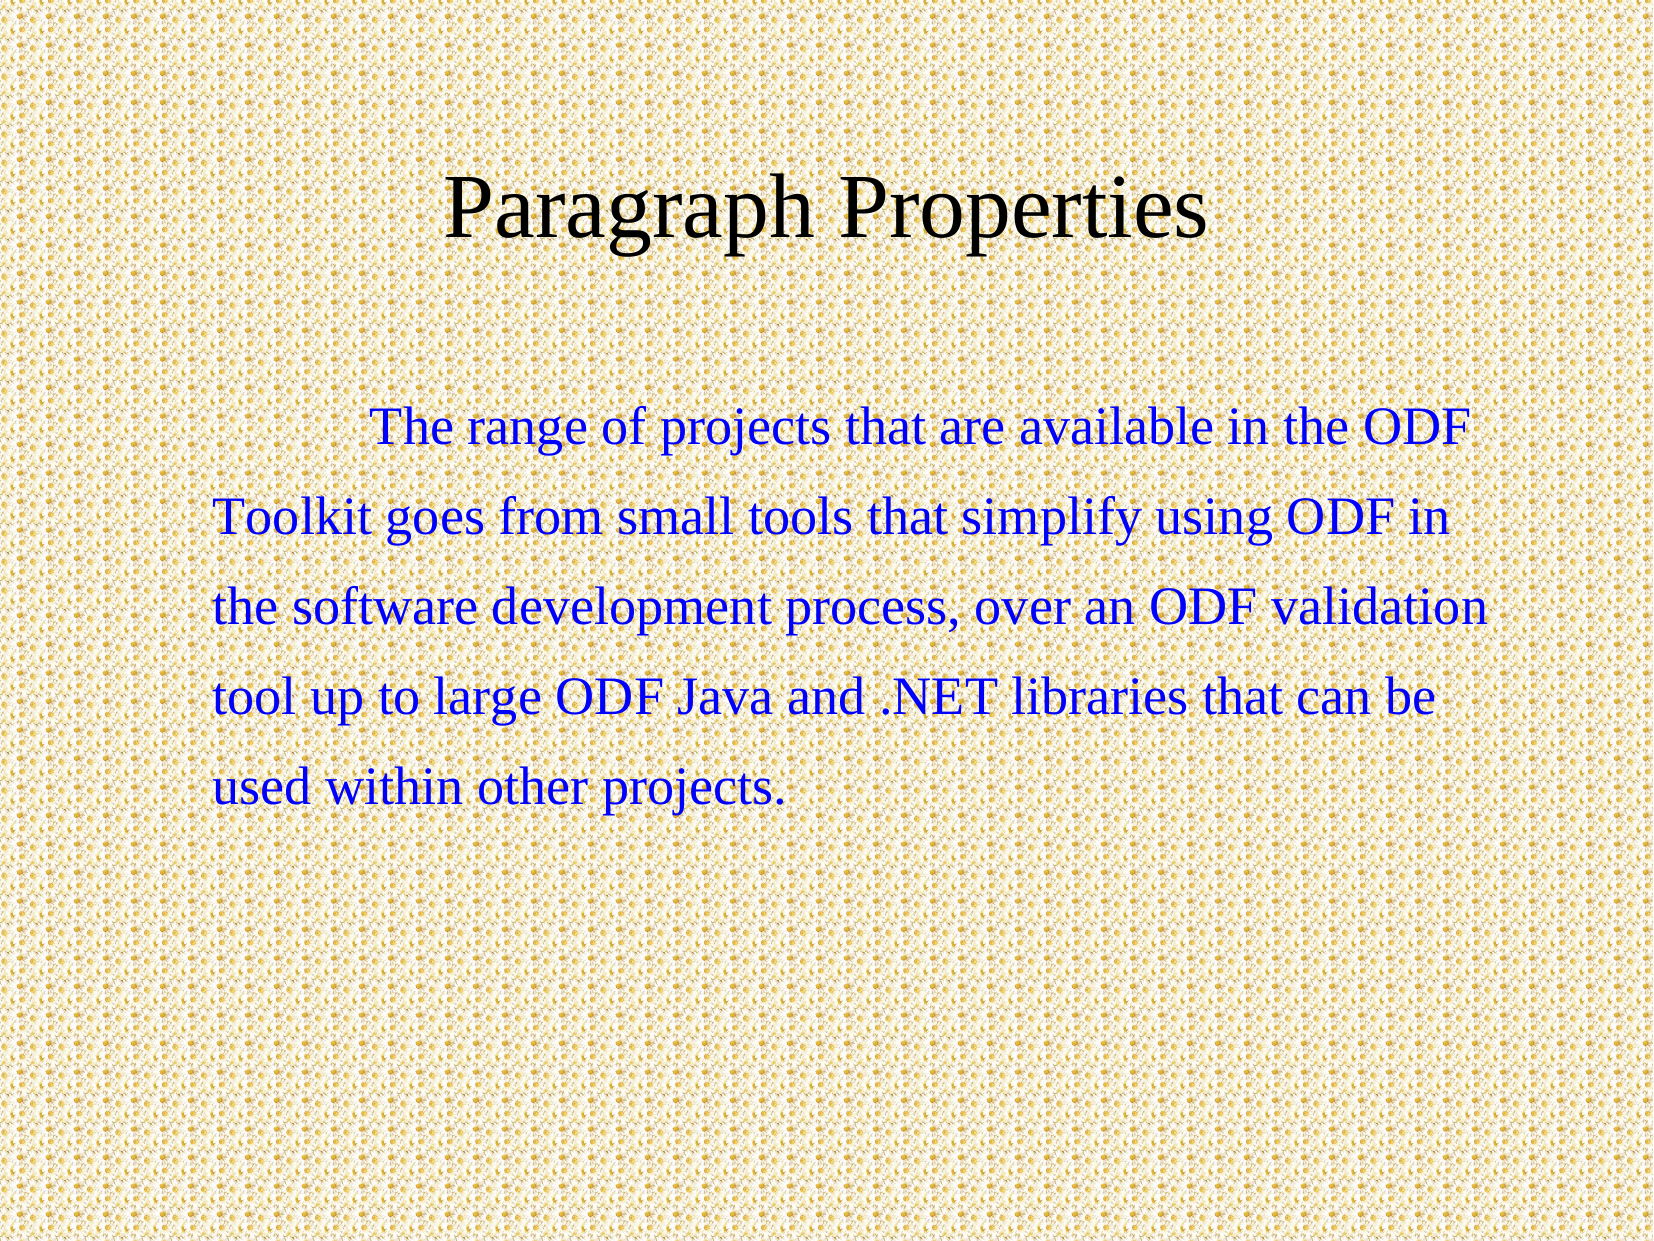

# Paragraph Properties
The range of projects that are available in the ODF Toolkit goes from small tools that simplify using ODF in the software development process, over an ODF validation tool up to large ODF Java and .NET libraries that can be used within other projects.